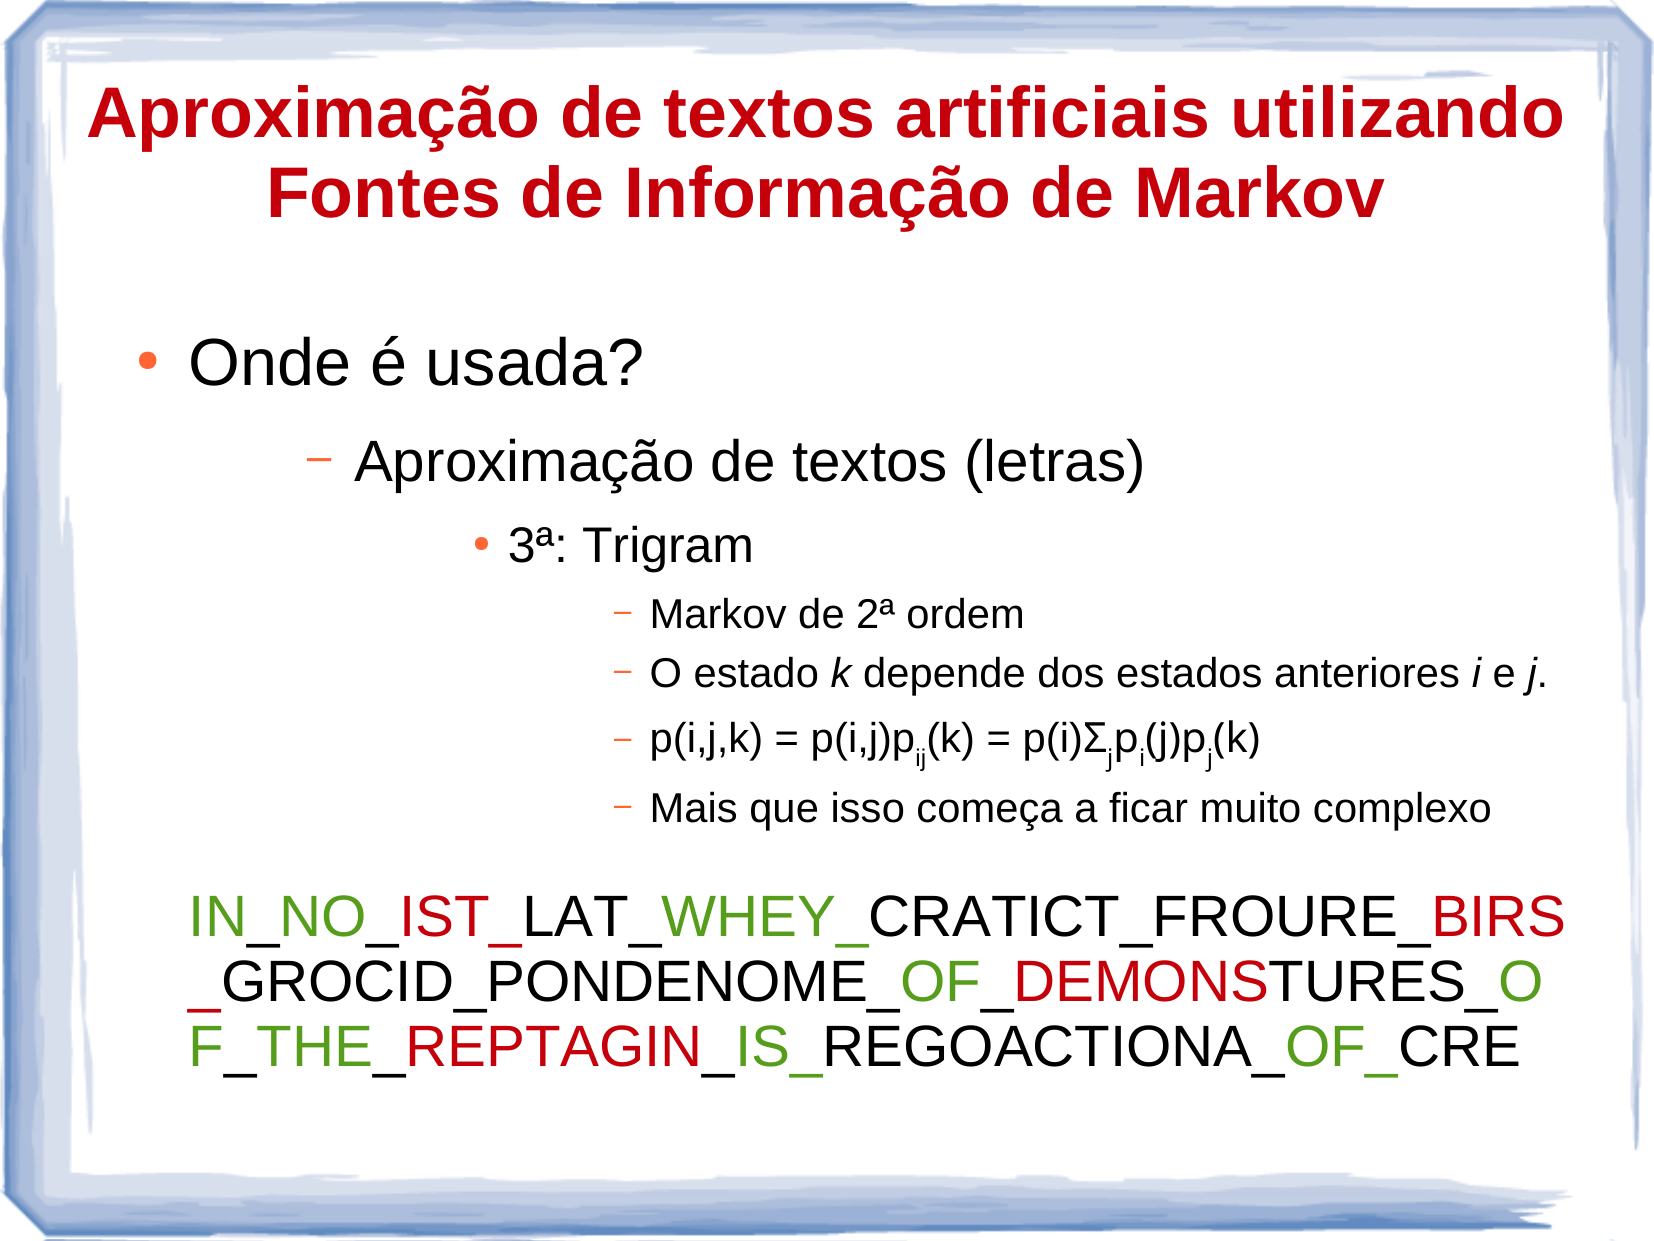

# Aproximação de textos artificiais utilizando Fontes de Informação de Markov
Onde é usada?
Aproximação de textos (letras)
3ª: Trigram
Markov de 2ª ordem
O estado k depende dos estados anteriores i e j.
p(i,j,k) = p(i,j)pij(k) = p(i)Σjpi(j)pj(k)
Mais que isso começa a ficar muito complexo
IN_NO_IST_LAT_WHEY_CRATICT_FROURE_BIRS_GROCID_PONDENOME_OF_DEMONSTURES_OF_THE_REPTAGIN_IS_REGOACTIONA_OF_CRE